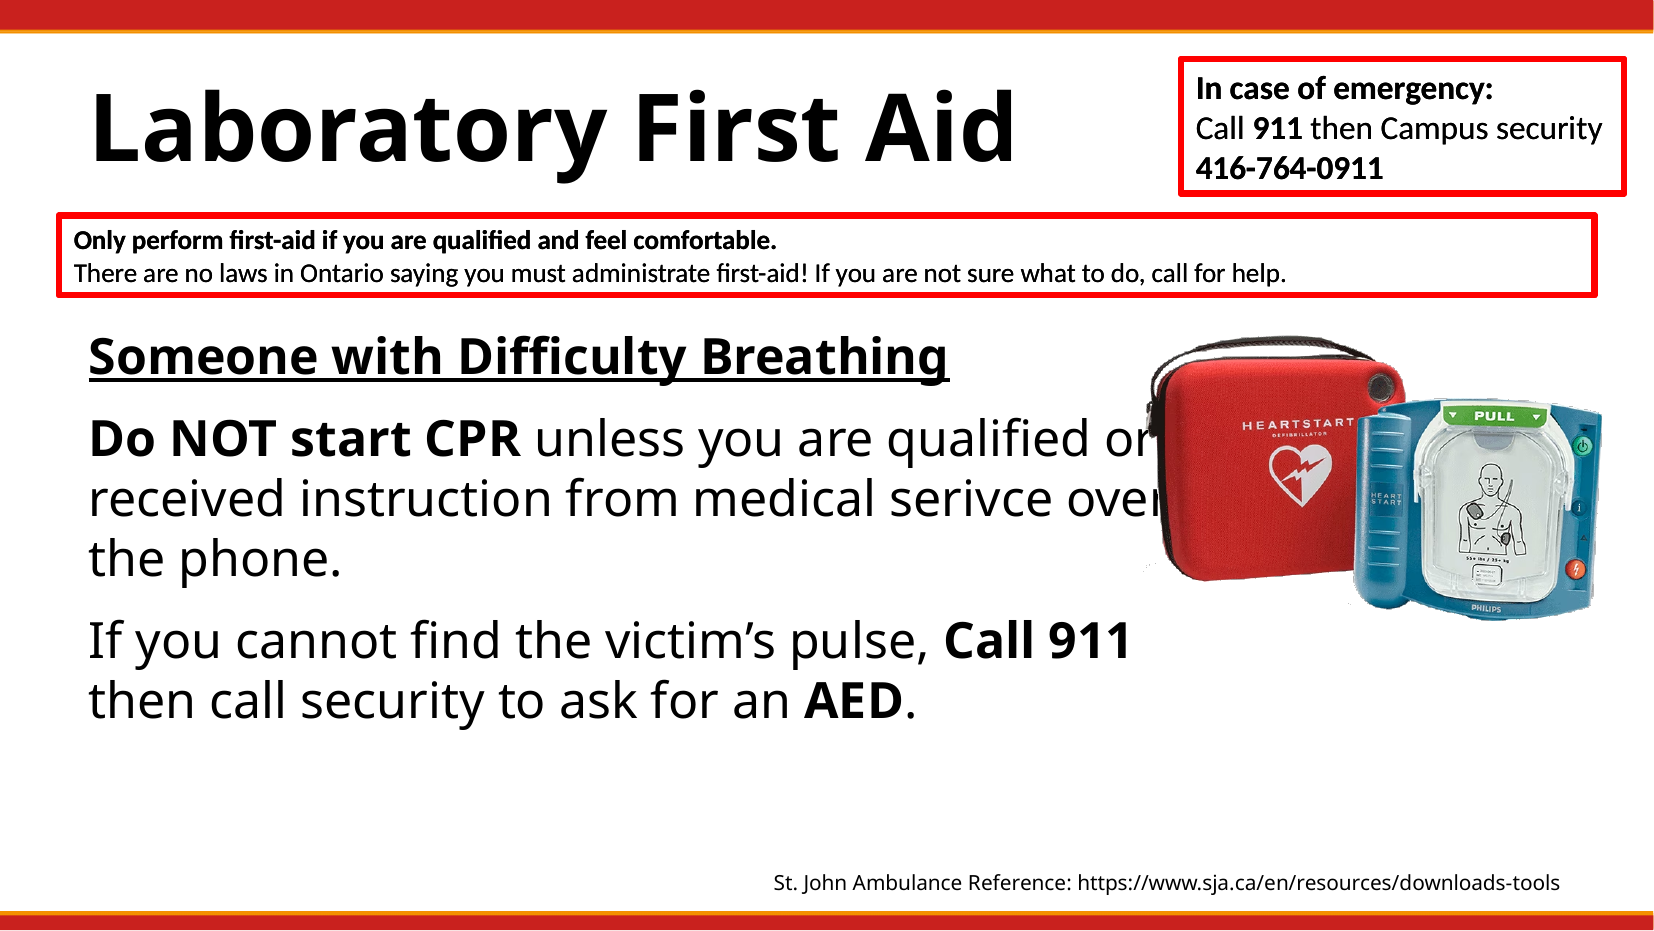

# Laboratory First Aid
In case of emergency:
Call 911 then Campus security 416-764-0911
In case of emergency:
Call 911 then Campus security 416-764-0911
Only perform first-aid if you are qualified and feel comfortable.
There are no laws in Ontario saying you must administrate first-aid! If you are not sure what to do, call for help.
Only perform first-aid if you are qualified and feel comfortable.
There are no laws in Ontario saying you must administrate first-aid! If you are not sure what to do, call for help.
Someone with Difficulty Breathing
Do NOT start CPR unless you are qualified or received instruction from medical serivce over the phone.
If you cannot find the victim’s pulse, Call 911 then call security to ask for an AED.
St. John Ambulance Reference: https://www.sja.ca/en/resources/downloads-tools